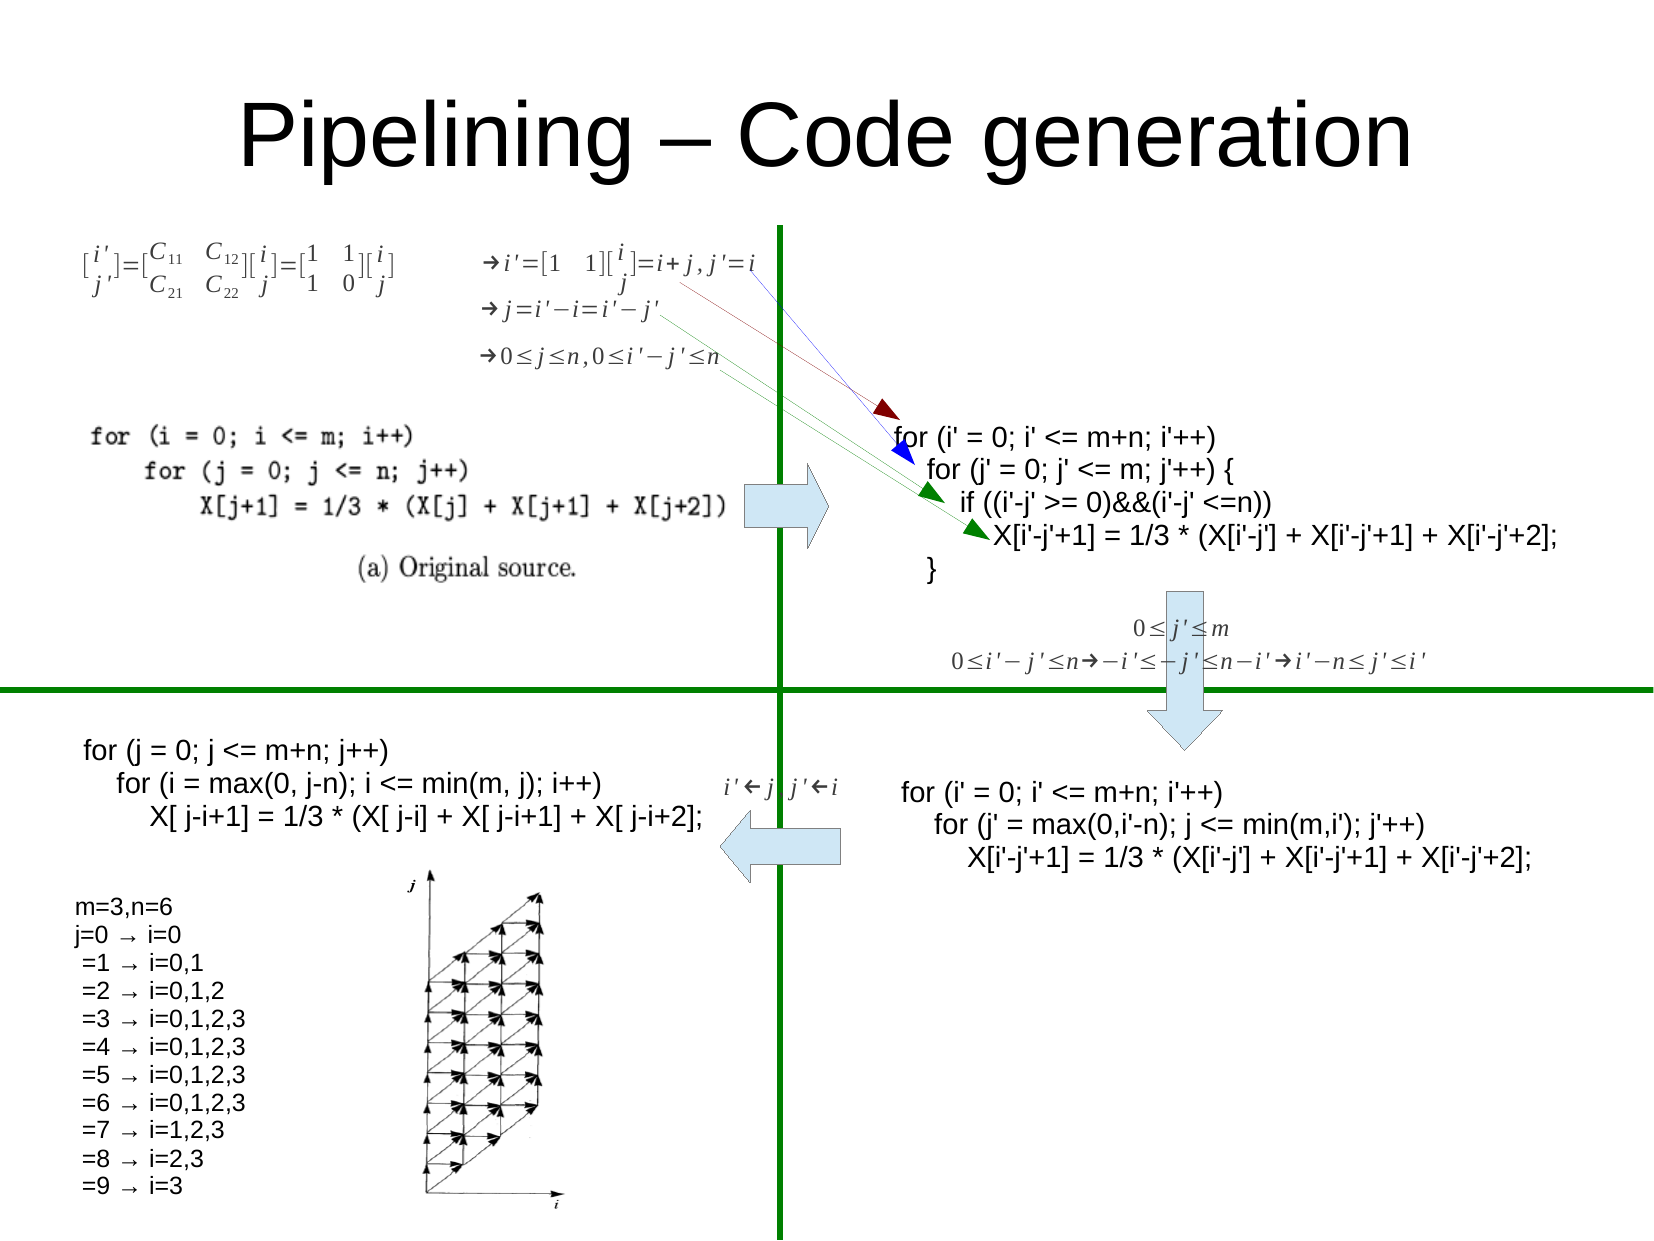

# Pipelining – Code generation
for (i' = 0; i' <= m+n; i'++)
 for (j' = 0; j' <= m; j'++) {
 if ((i'-j' >= 0)&&(i'-j' <=n))
 X[i'-j'+1] = 1/3 * (X[i'-j'] + X[i'-j'+1] + X[i'-j'+2];
 }
for (j = 0; j <= m+n; j++)
 for (i = max(0, j-n); i <= min(m, j); i++)
 X[ j-i+1] = 1/3 * (X[ j-i] + X[ j-i+1] + X[ j-i+2];
for (i' = 0; i' <= m+n; i'++)
 for (j' = max(0,i'-n); j <= min(m,i'); j'++)
 X[i'-j'+1] = 1/3 * (X[i'-j'] + X[i'-j'+1] + X[i'-j'+2];
m=3,n=6
j=0 → i=0
 =1 → i=0,1
 =2 → i=0,1,2
 =3 → i=0,1,2,3
 =4 → i=0,1,2,3
 =5 → i=0,1,2,3
 =6 → i=0,1,2,3
 =7 → i=1,2,3
 =8 → i=2,3
 =9 → i=3